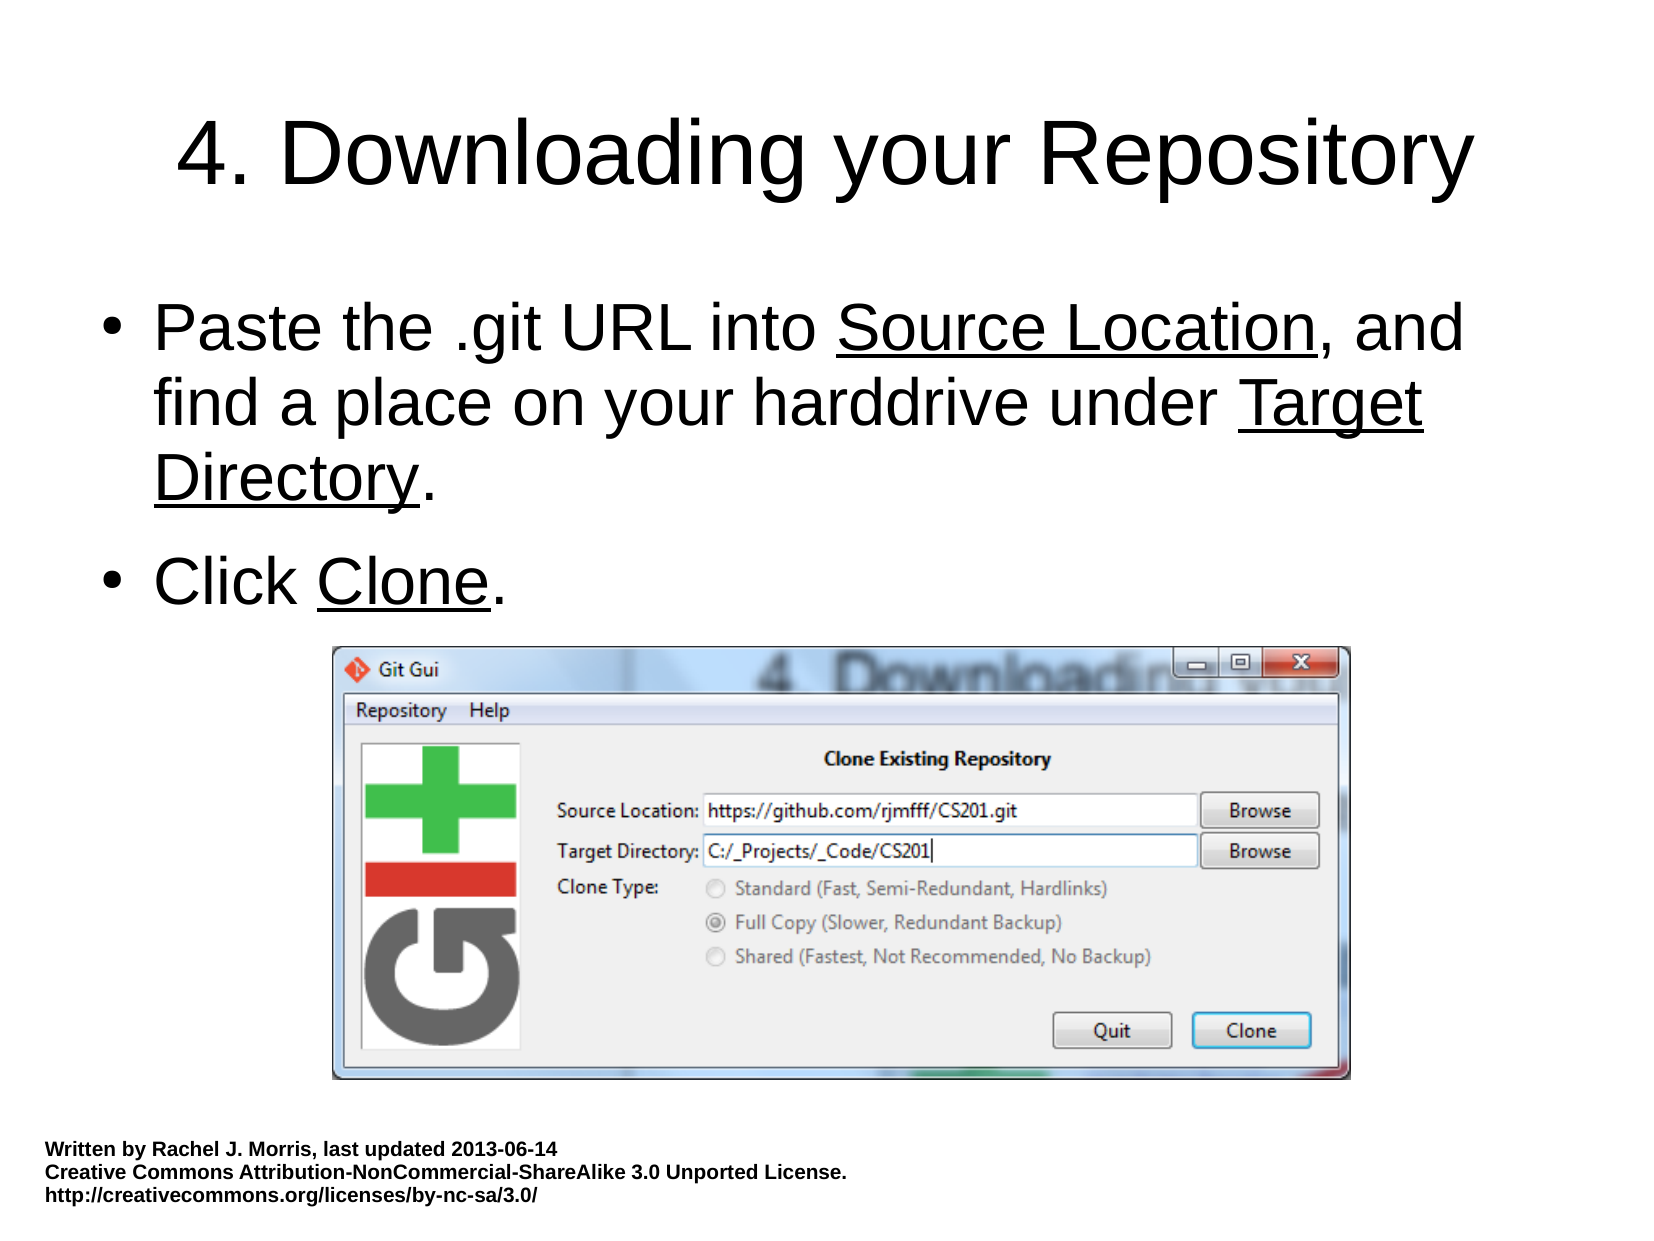

# 4. Downloading your Repository
Paste the .git URL into Source Location, and find a place on your harddrive under Target Directory.
Click Clone.